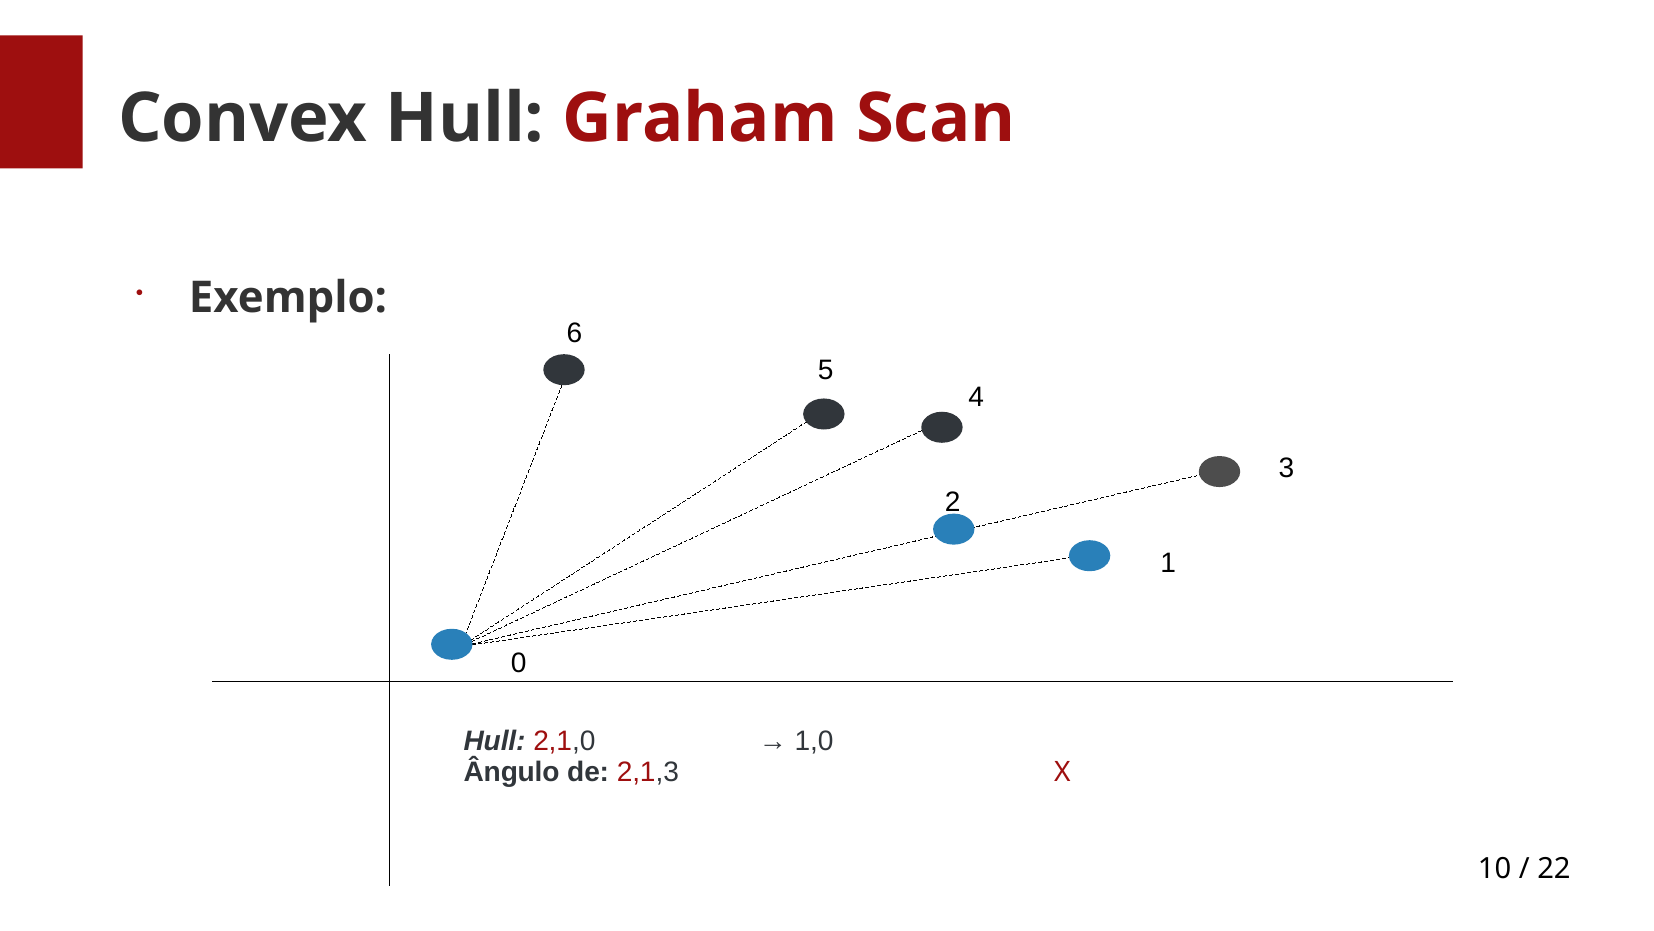

# Convex Hull: Graham Scan
Exemplo:
6
5
4
3
2
1
0
Hull: 2,1,0			→ 1,0
Ângulo de: 2,1,3
X
10